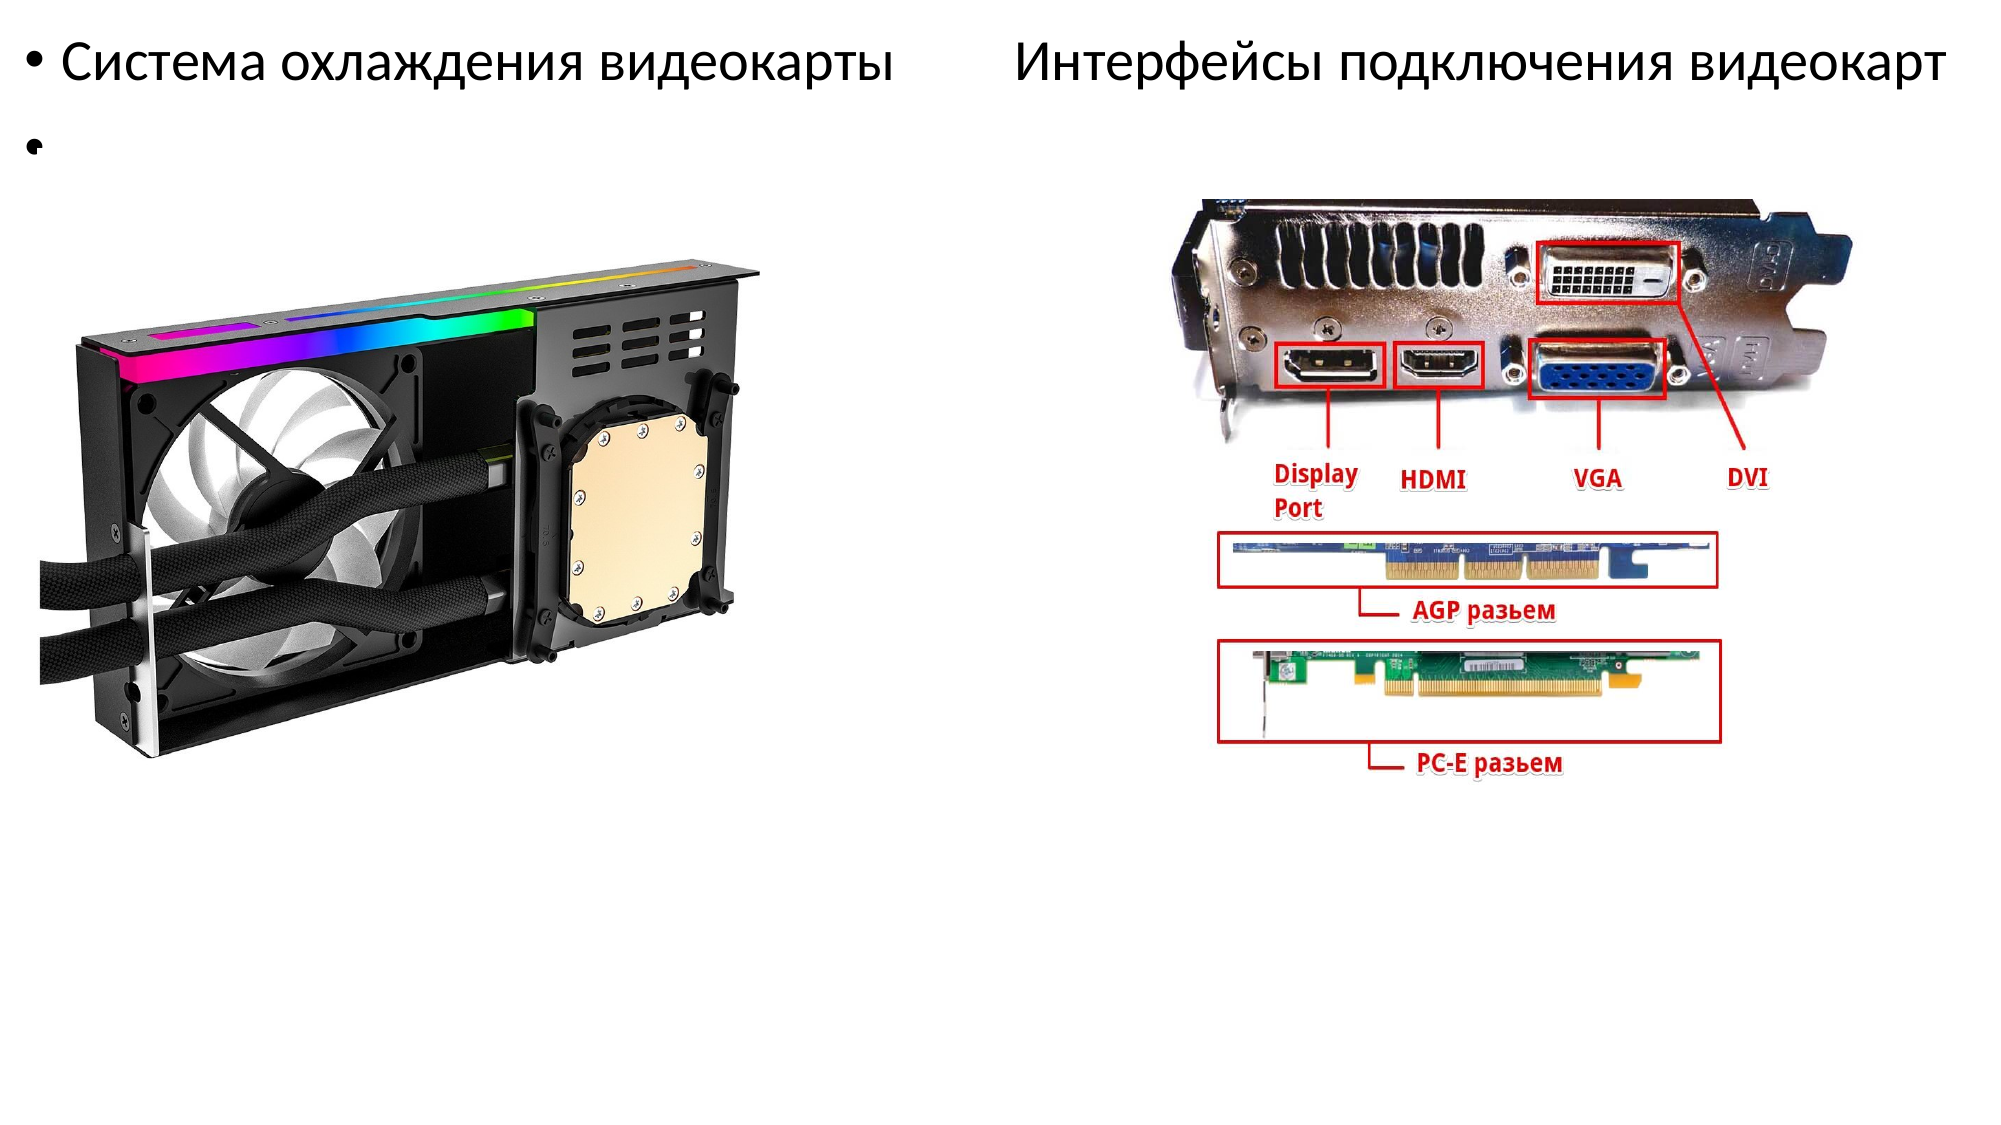

# Система охлаждения видеокарты         Интерфейсы подключения видеокарт